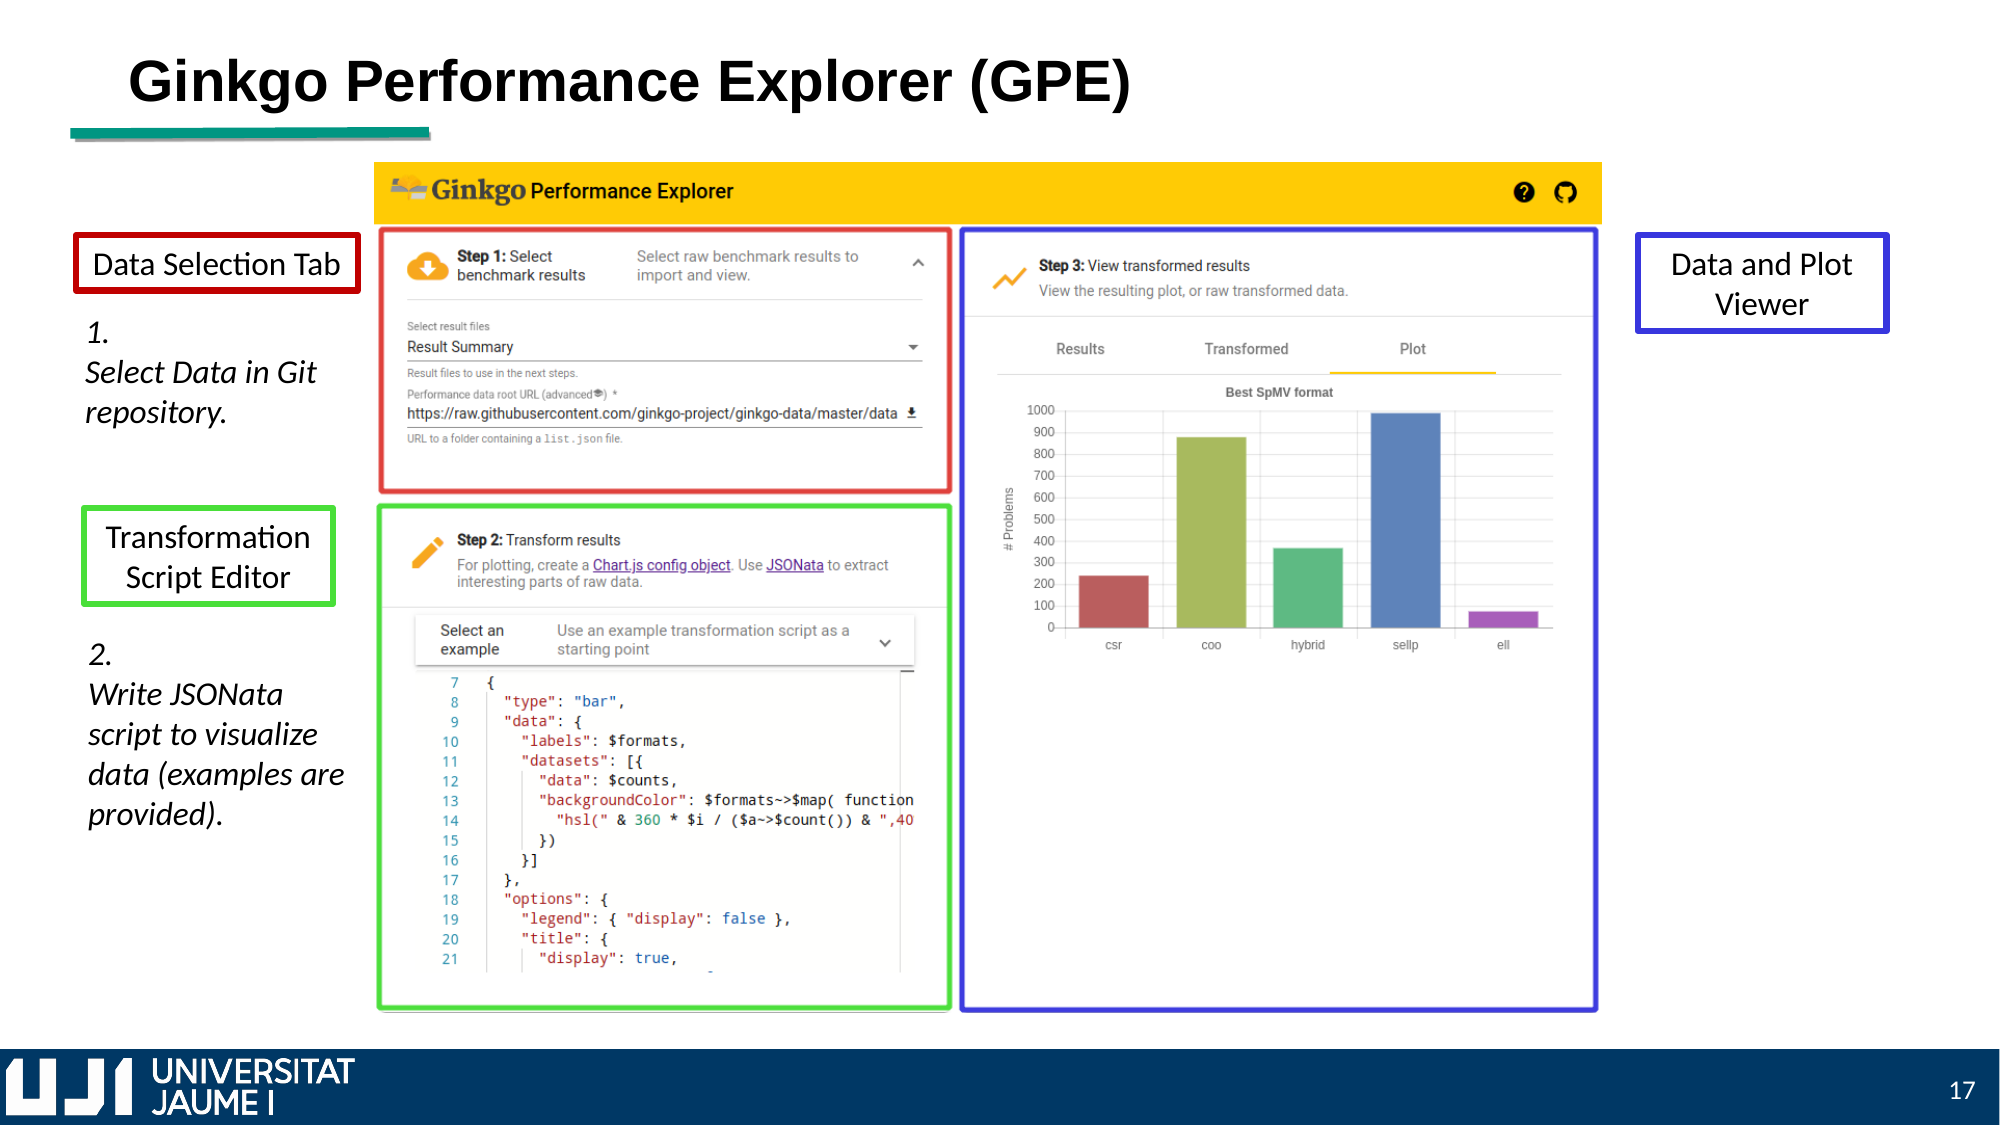

Ginkgo Performance Explorer (GPE)
Data Selection Tab
Data and Plot Viewer
1.
Select Data in Git repository.
Transformation Script Editor
2.
Write JSONata script to visualize data (examples are provided).